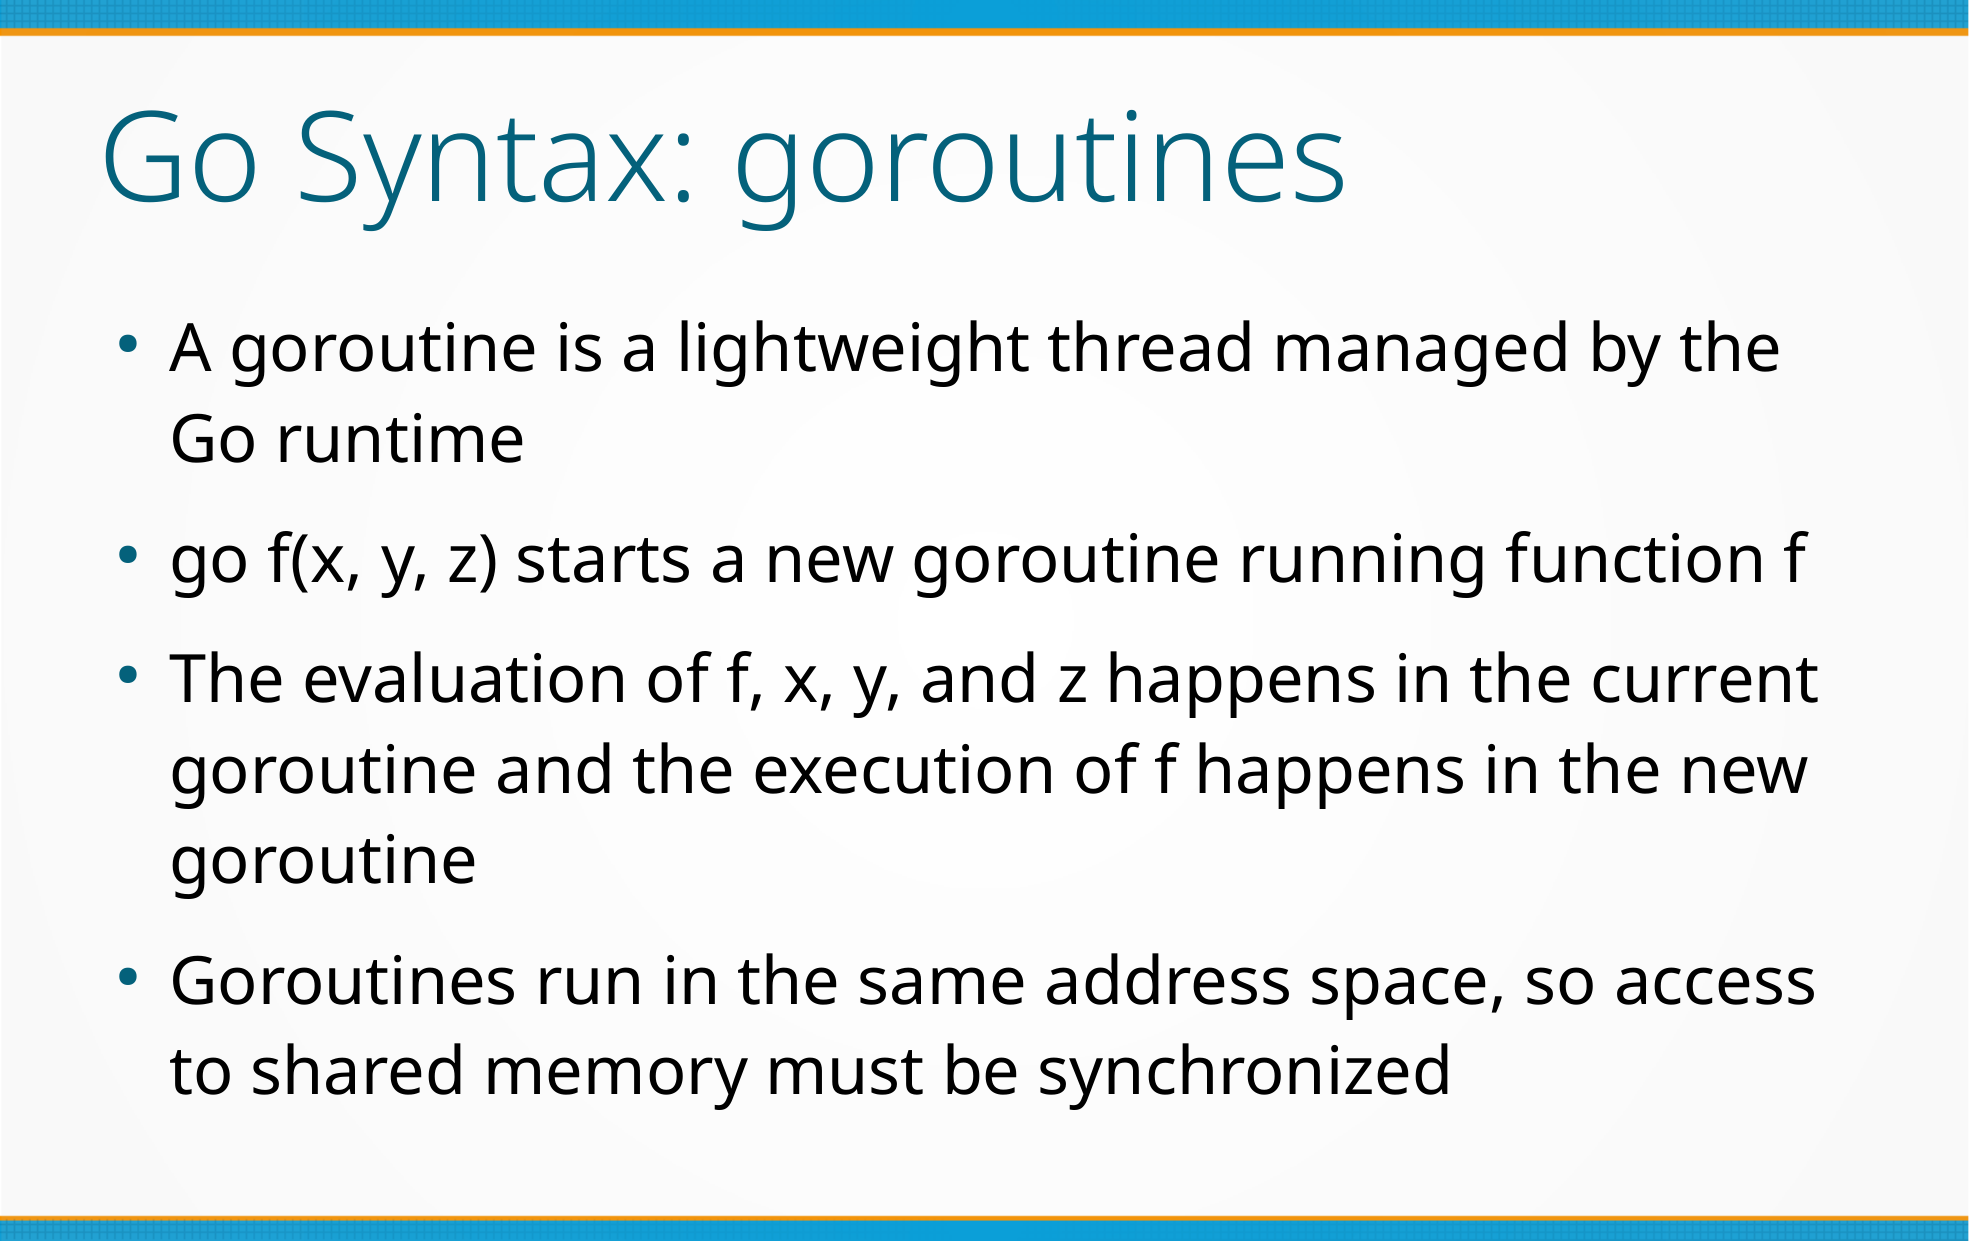

# Go Syntax: goroutines
A goroutine is a lightweight thread managed by the Go runtime
go f(x, y, z) starts a new goroutine running function f
The evaluation of f, x, y, and z happens in the current goroutine and the execution of f happens in the new goroutine
Goroutines run in the same address space, so access to shared memory must be synchronized